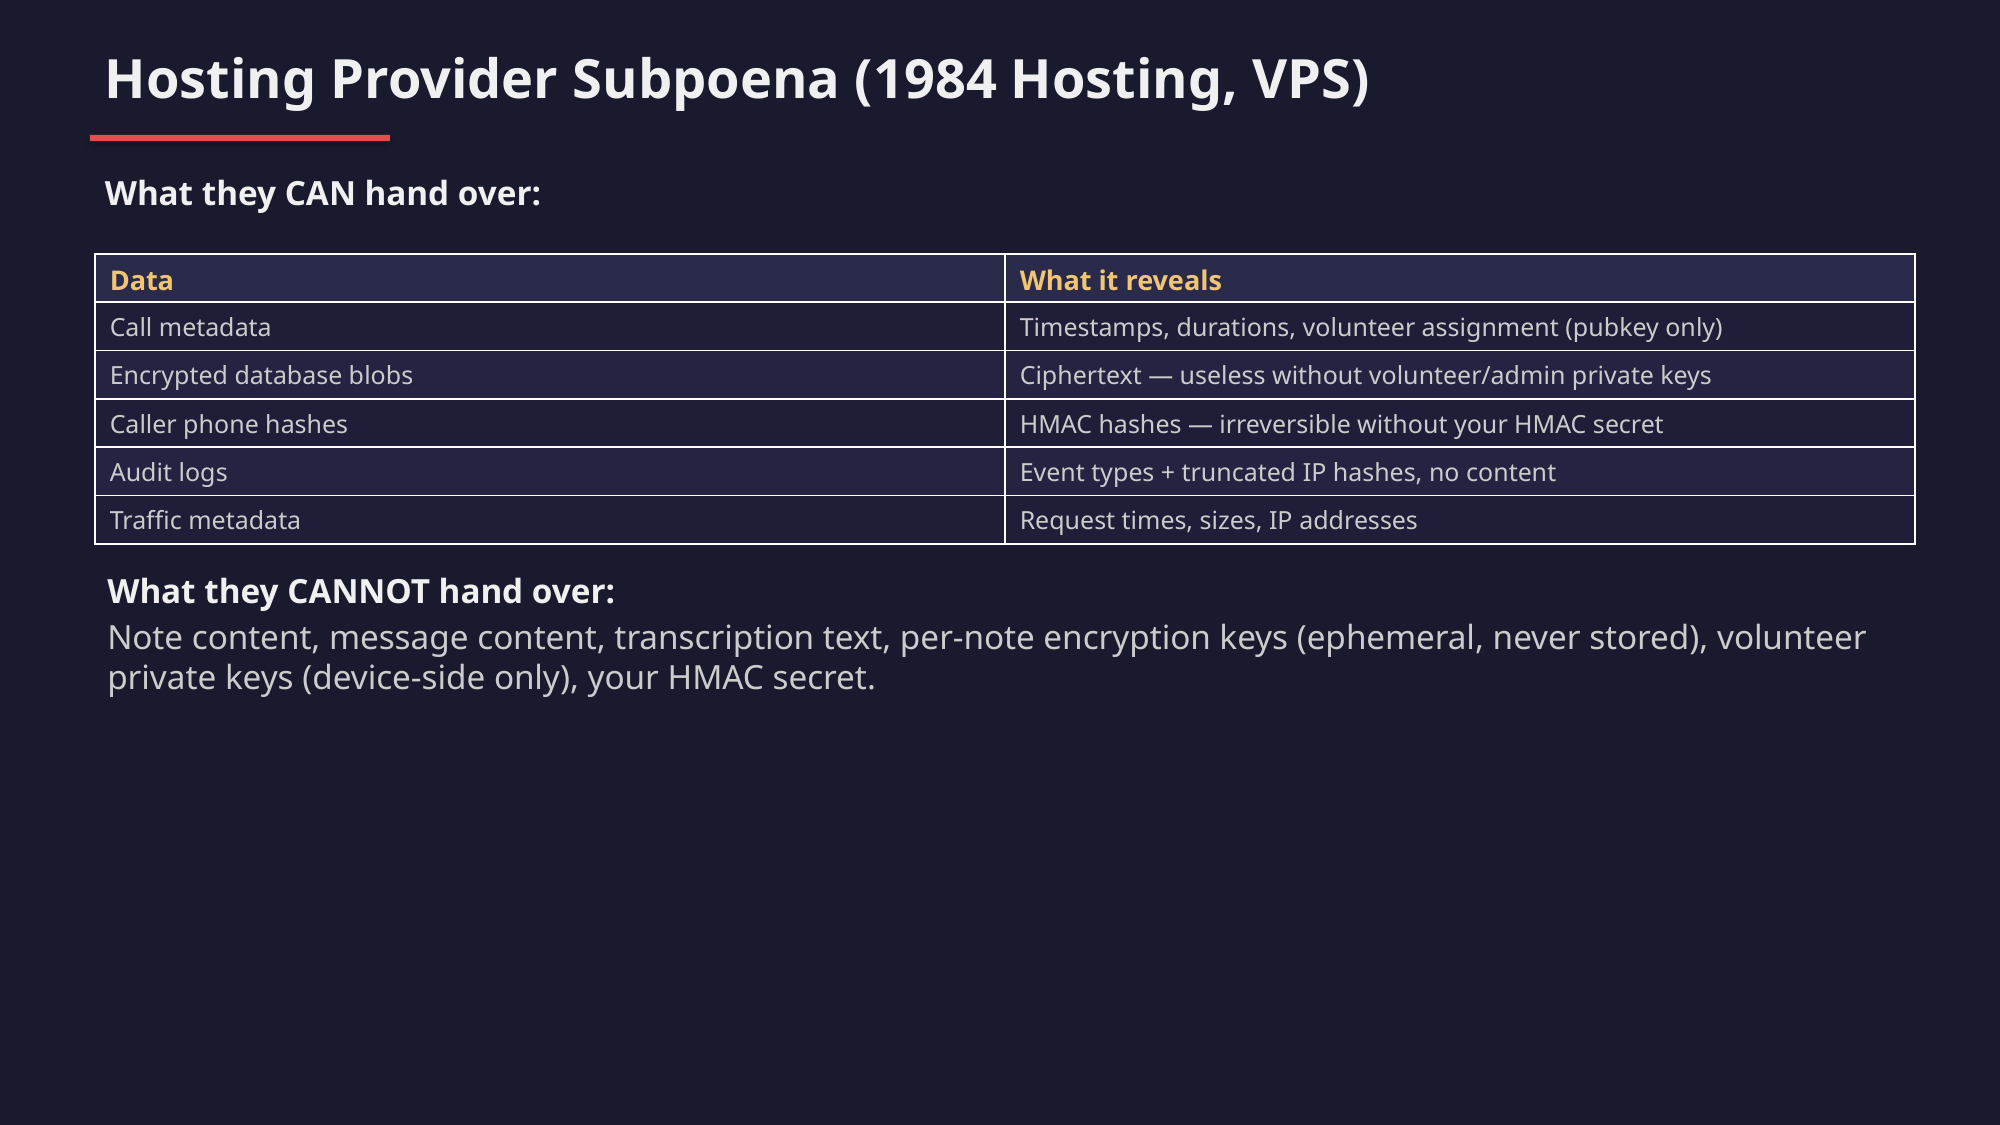

Hosting Provider Subpoena (1984 Hosting, VPS)
What they CAN hand over:
| Data | What it reveals |
| --- | --- |
| Call metadata | Timestamps, durations, volunteer assignment (pubkey only) |
| Encrypted database blobs | Ciphertext — useless without volunteer/admin private keys |
| Caller phone hashes | HMAC hashes — irreversible without your HMAC secret |
| Audit logs | Event types + truncated IP hashes, no content |
| Traffic metadata | Request times, sizes, IP addresses |
What they CANNOT hand over:
Note content, message content, transcription text, per-note encryption keys (ephemeral, never stored), volunteer private keys (device-side only), your HMAC secret.